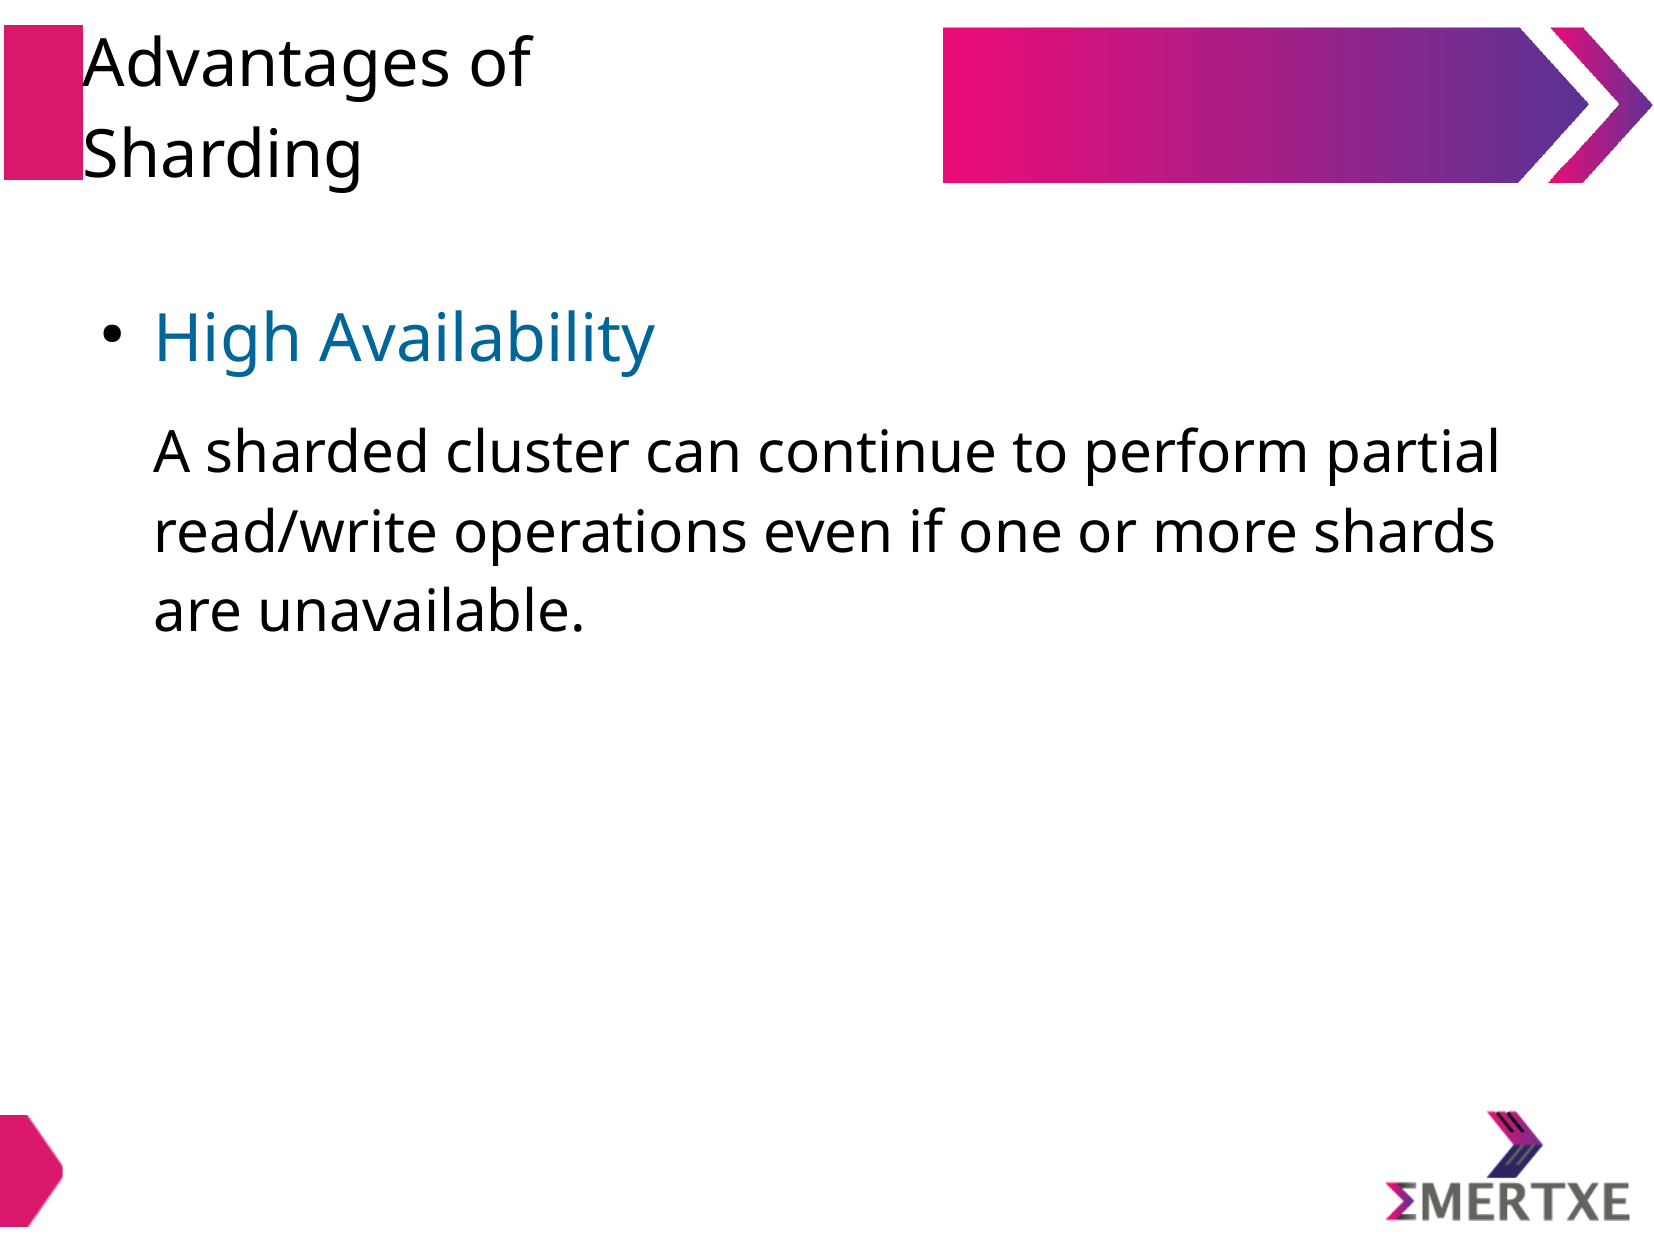

# Advantages of Sharding
High Availability
A sharded cluster can continue to perform partial read/write operations even if one or more shards are unavailable.